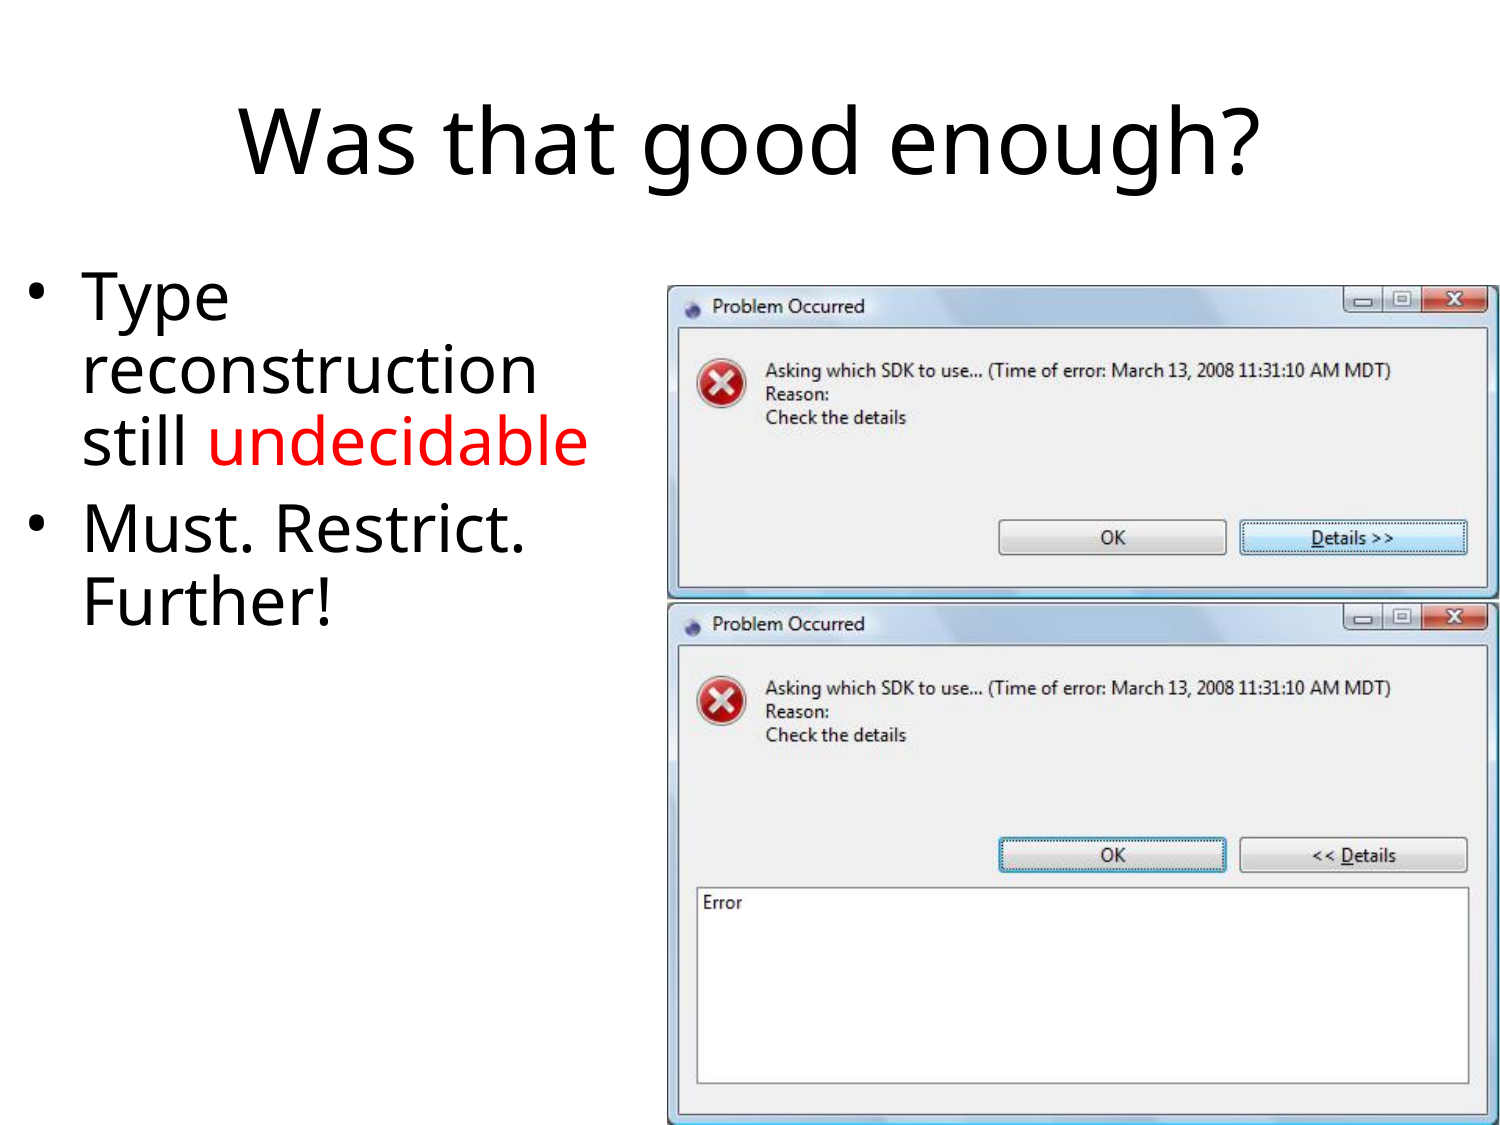

# Was that good enough?
Type reconstruction still undecidable
Must. Restrict. Further!
22